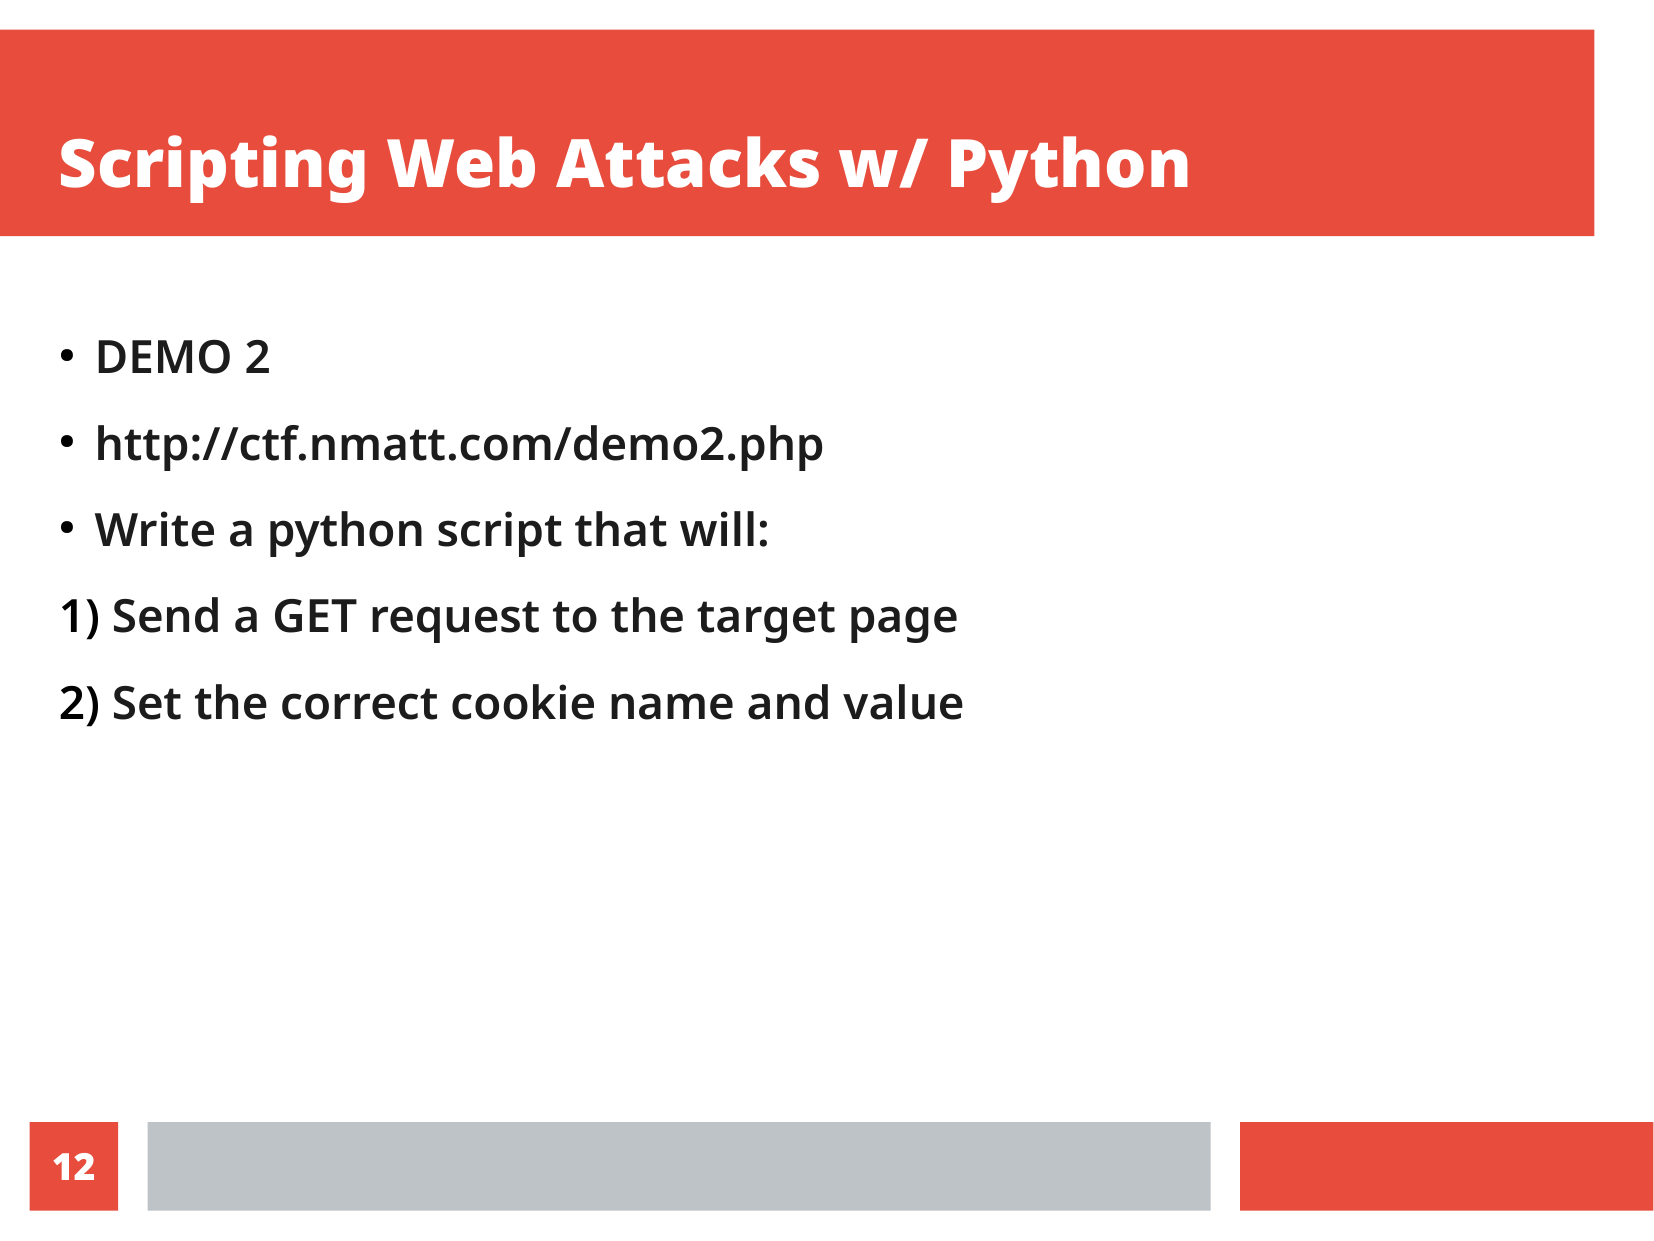

# Scripting Web Attacks w/ Python
DEMO 2
http://ctf.nmatt.com/demo2.php
Write a python script that will:
 Send a GET request to the target page
 Set the correct cookie name and value
12